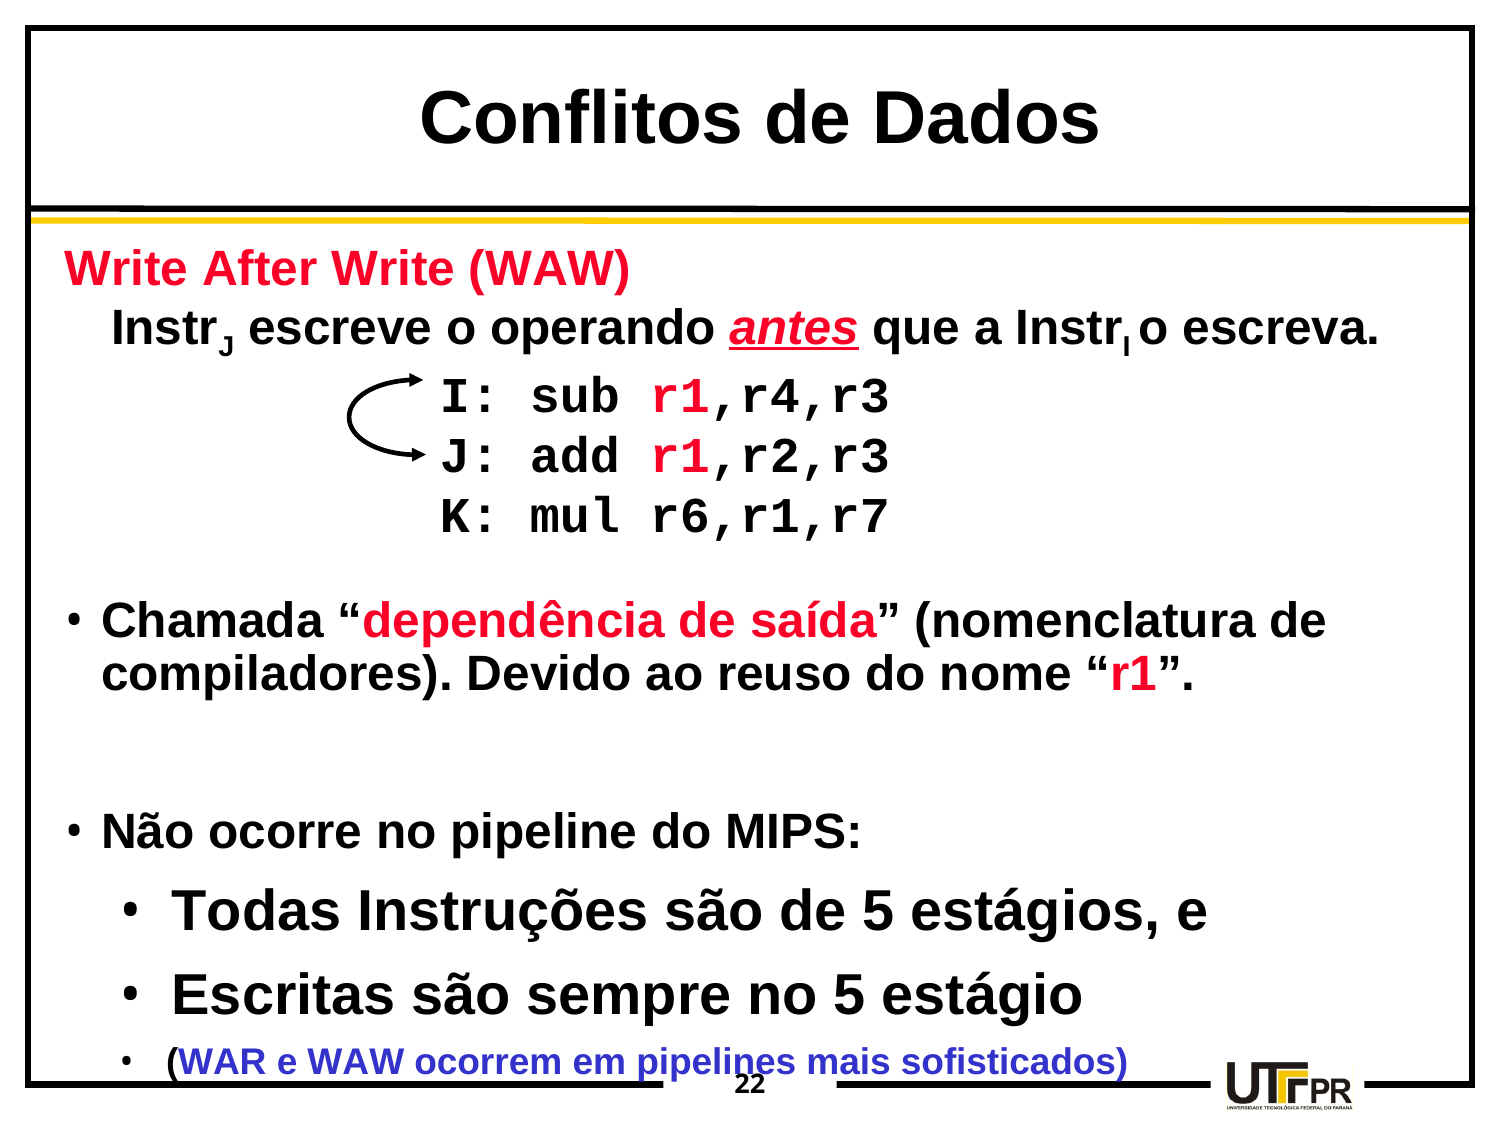

Conflitos de Dados
# Write After Write (WAW) InstrJ escreve o operando antes que a InstrI o escreva.
Chamada “dependência de saída” (nomenclatura de compiladores). Devido ao reuso do nome “r1”.
Não ocorre no pipeline do MIPS:
 Todas Instruções são de 5 estágios, e
 Escritas são sempre no 5 estágio
 (WAR e WAW ocorrem em pipelines mais sofisticados)
I: sub r1,r4,r3
J: add r1,r2,r3
K: mul r6,r1,r7